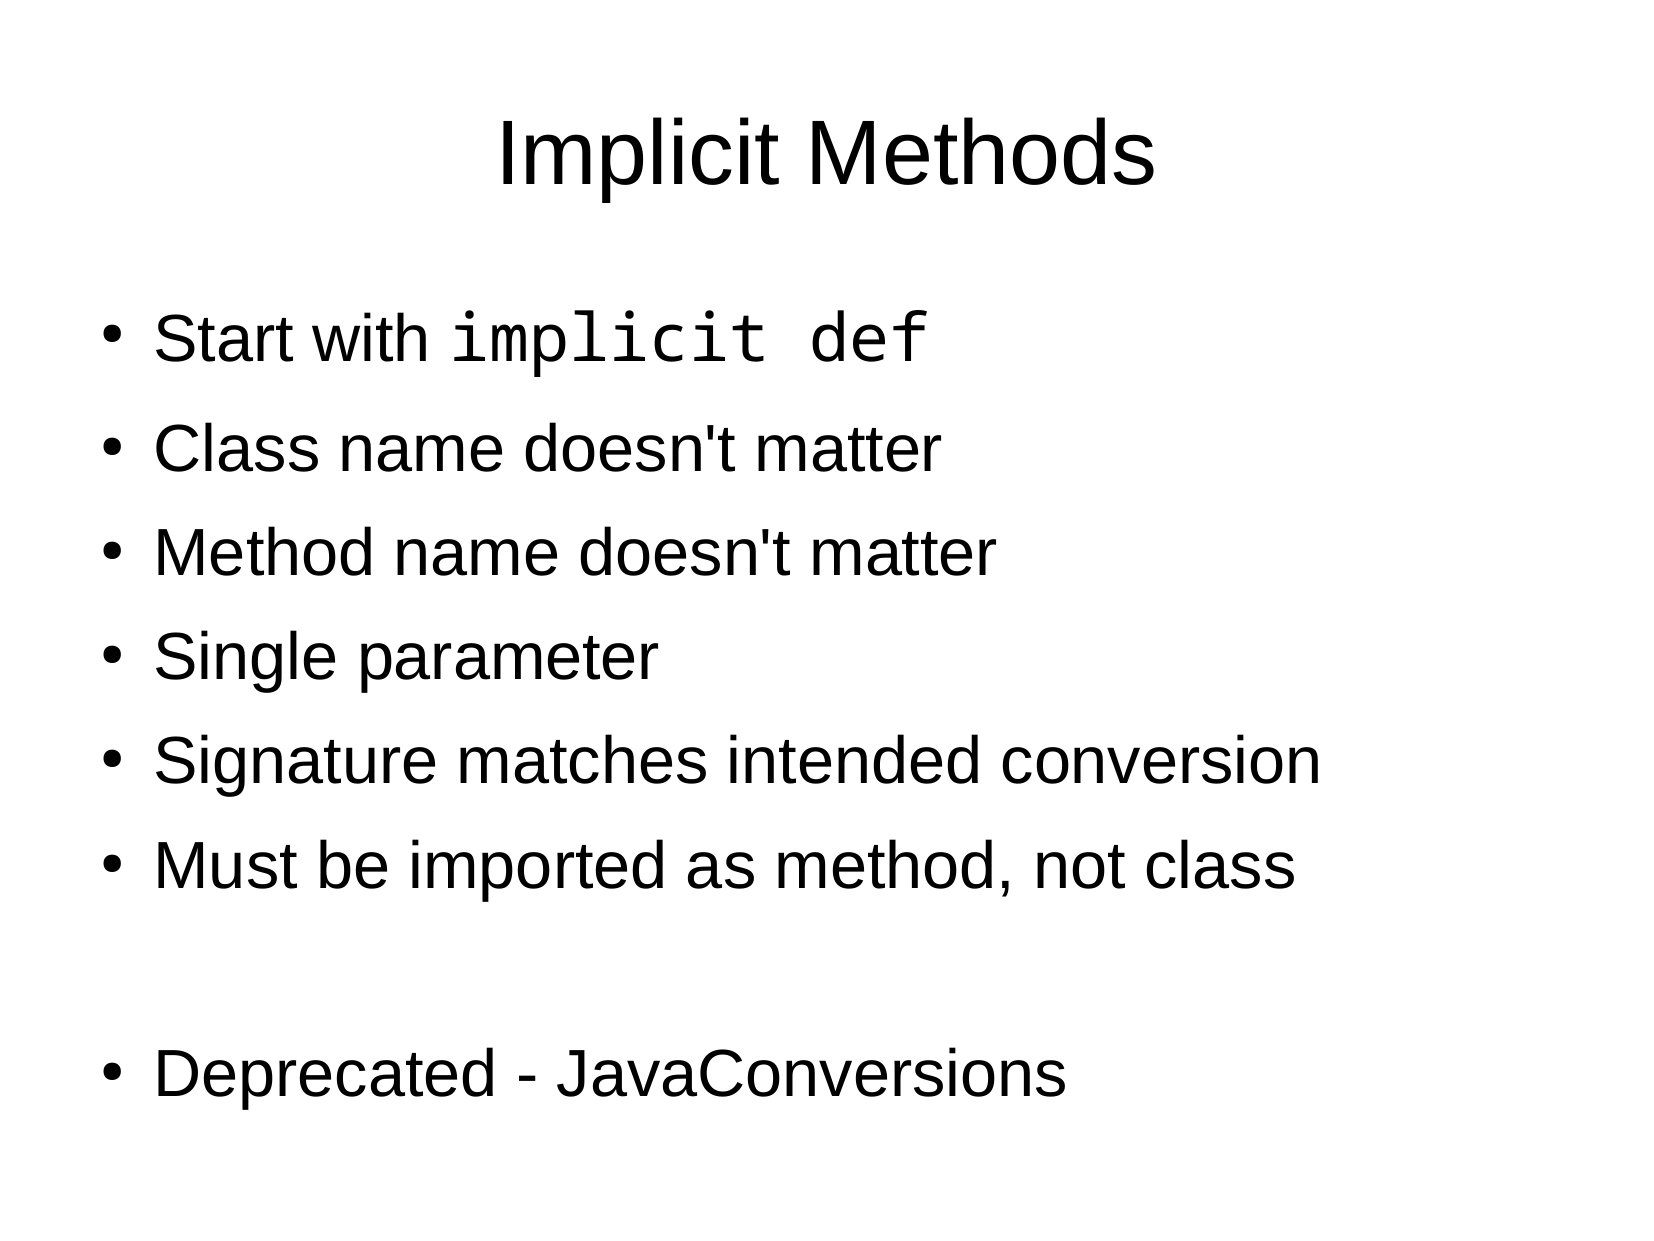

# Implicit Methods
Start with implicit def
Class name doesn't matter
Method name doesn't matter
Single parameter
Signature matches intended conversion
Must be imported as method, not class
Deprecated - JavaConversions